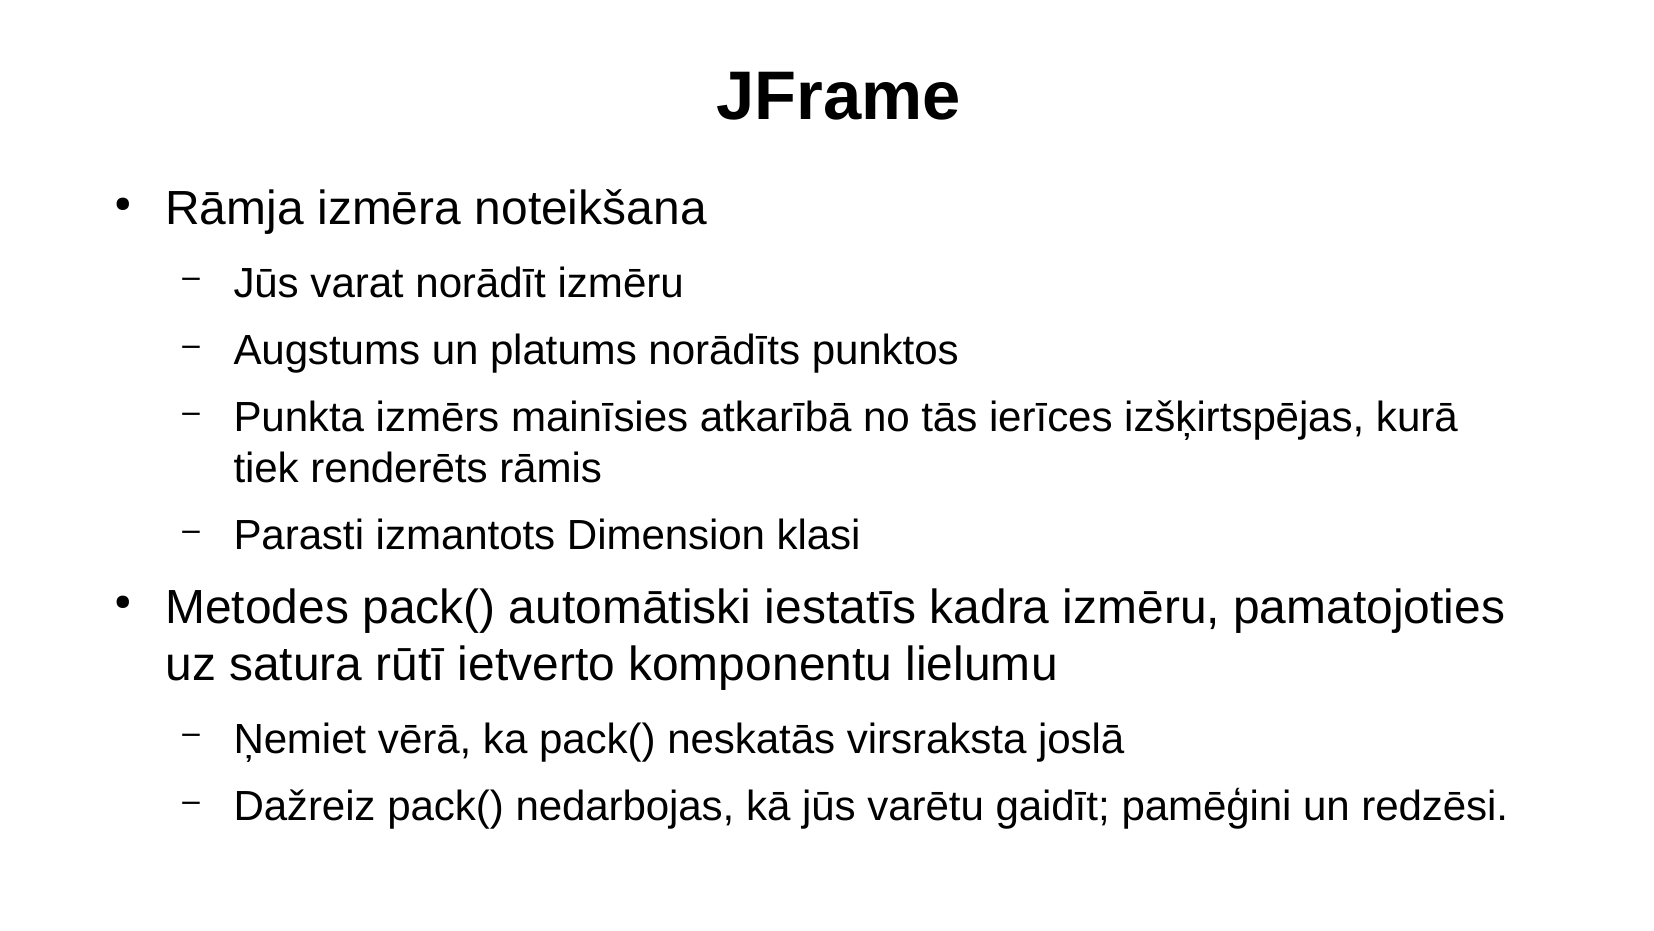

# JFrame
Rāmja izmēra noteikšana
Jūs varat norādīt izmēru
Augstums un platums norādīts punktos
Punkta izmērs mainīsies atkarībā no tās ierīces izšķirtspējas, kurā tiek renderēts rāmis
Parasti izmantots Dimension klasi
Metodes pack() automātiski iestatīs kadra izmēru, pamatojoties uz satura rūtī ietverto komponentu lielumu
Ņemiet vērā, ka pack() neskatās virsraksta joslā
Dažreiz pack() nedarbojas, kā jūs varētu gaidīt; pamēģini un redzēsi.